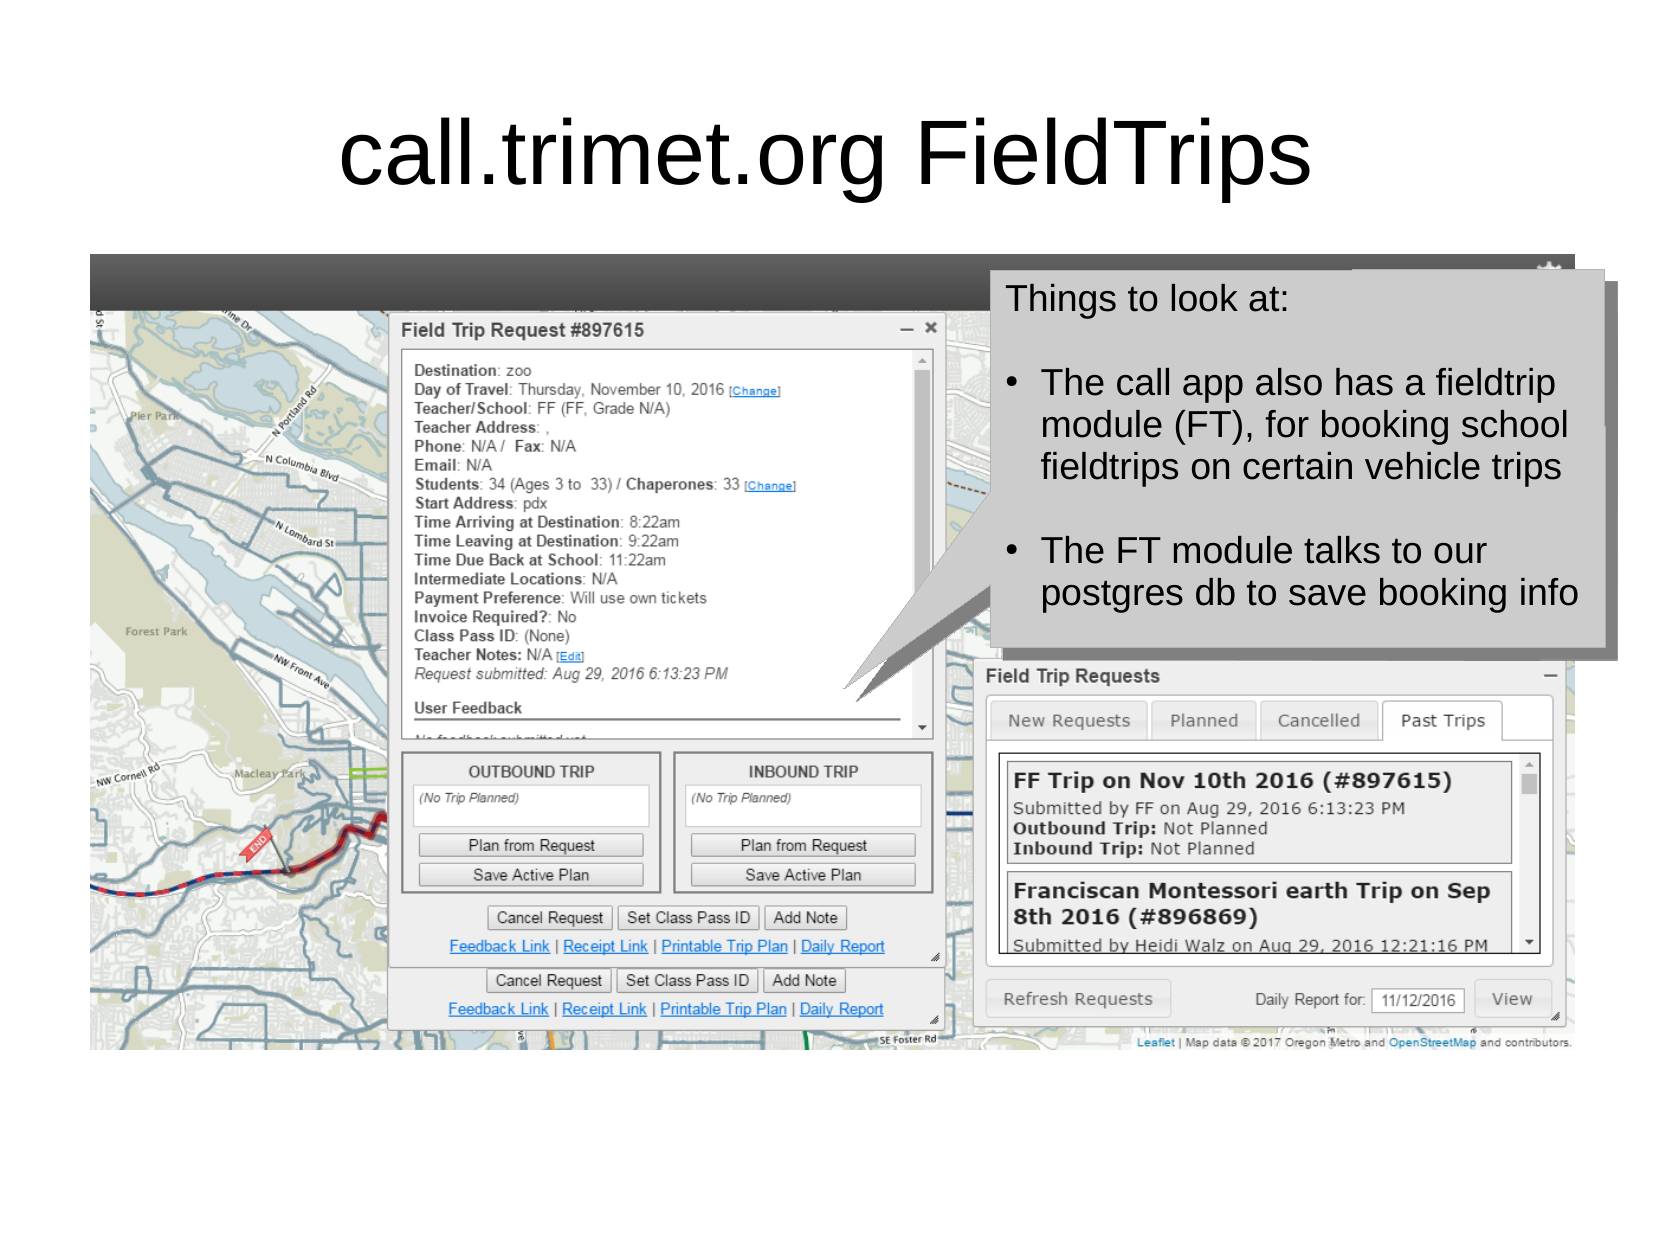

# call.trimet.org FieldTrips
Things to look at:
The call app also has a fieldtrip module (FT), for booking school fieldtrips on certain vehicle trips
The FT module talks to our postgres db to save booking info